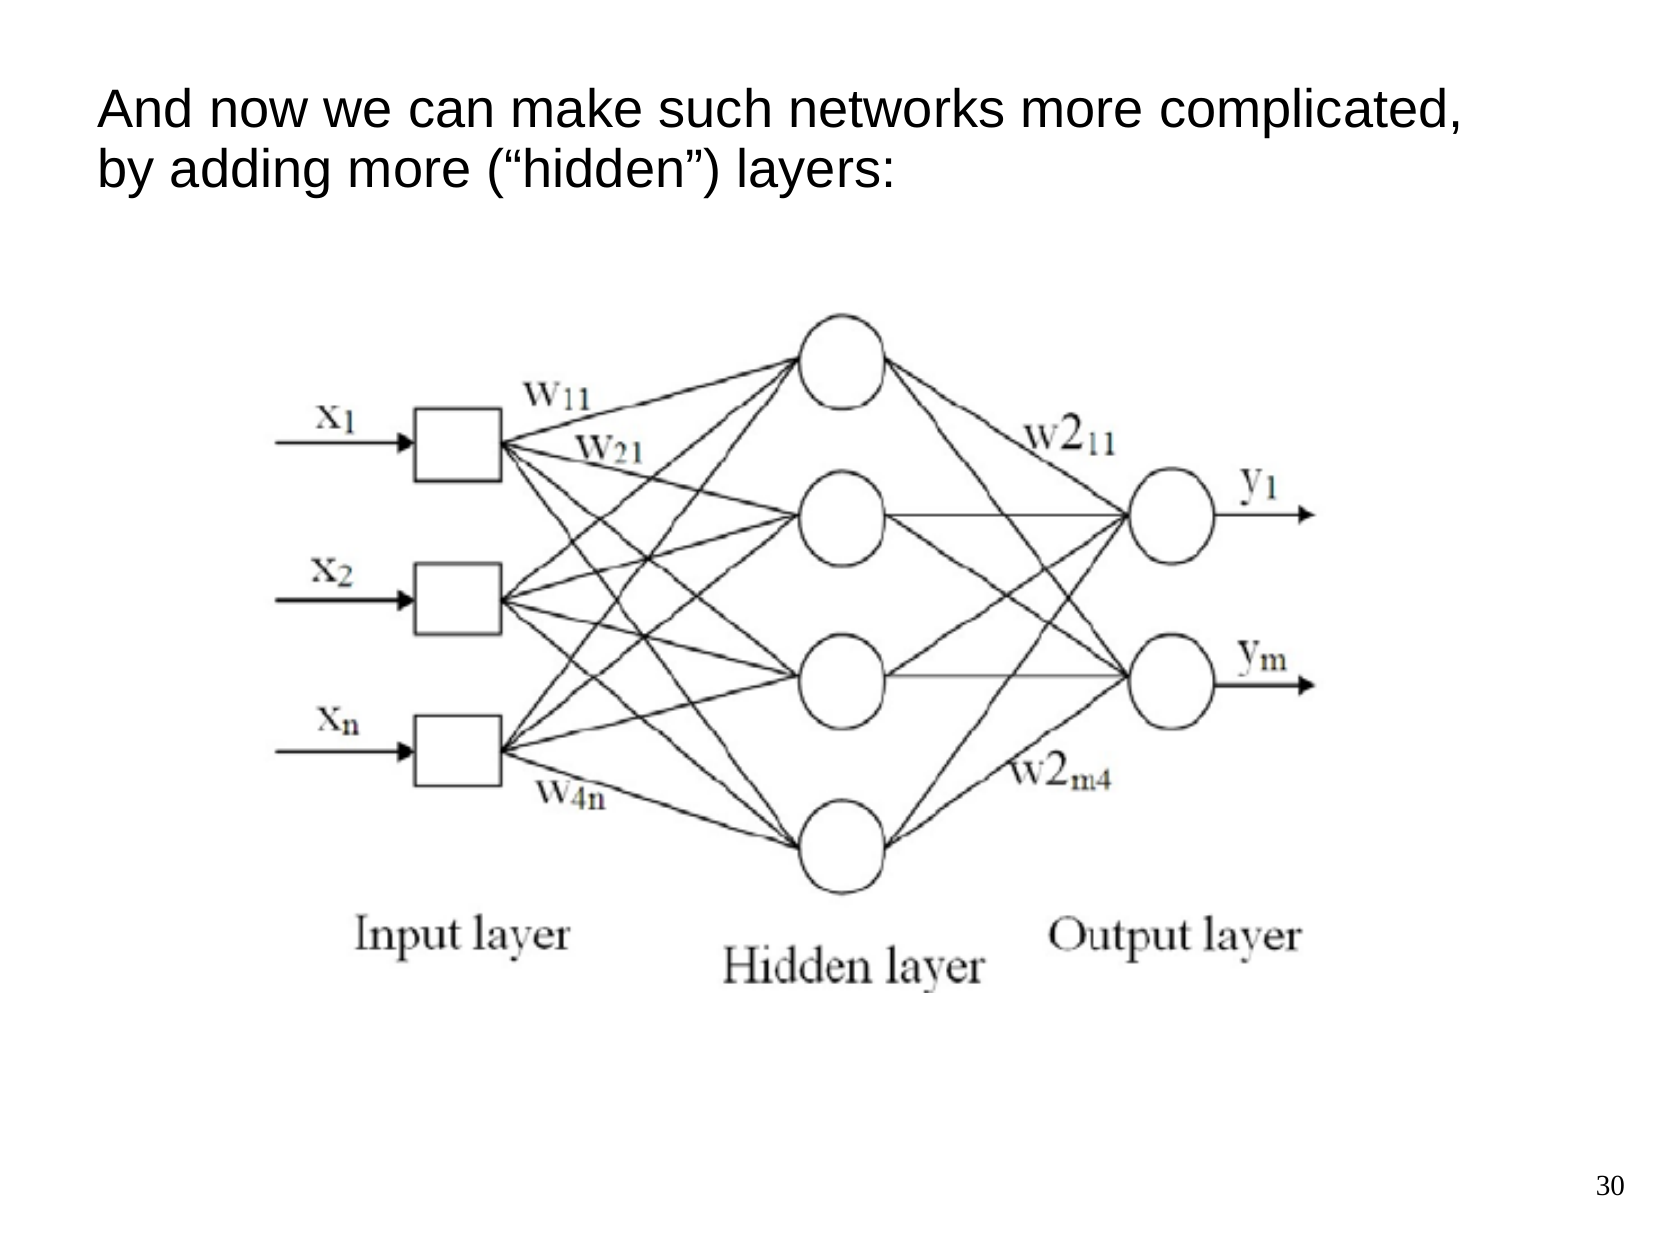

And now we can make such networks more complicated, by adding more (“hidden”) layers:
30